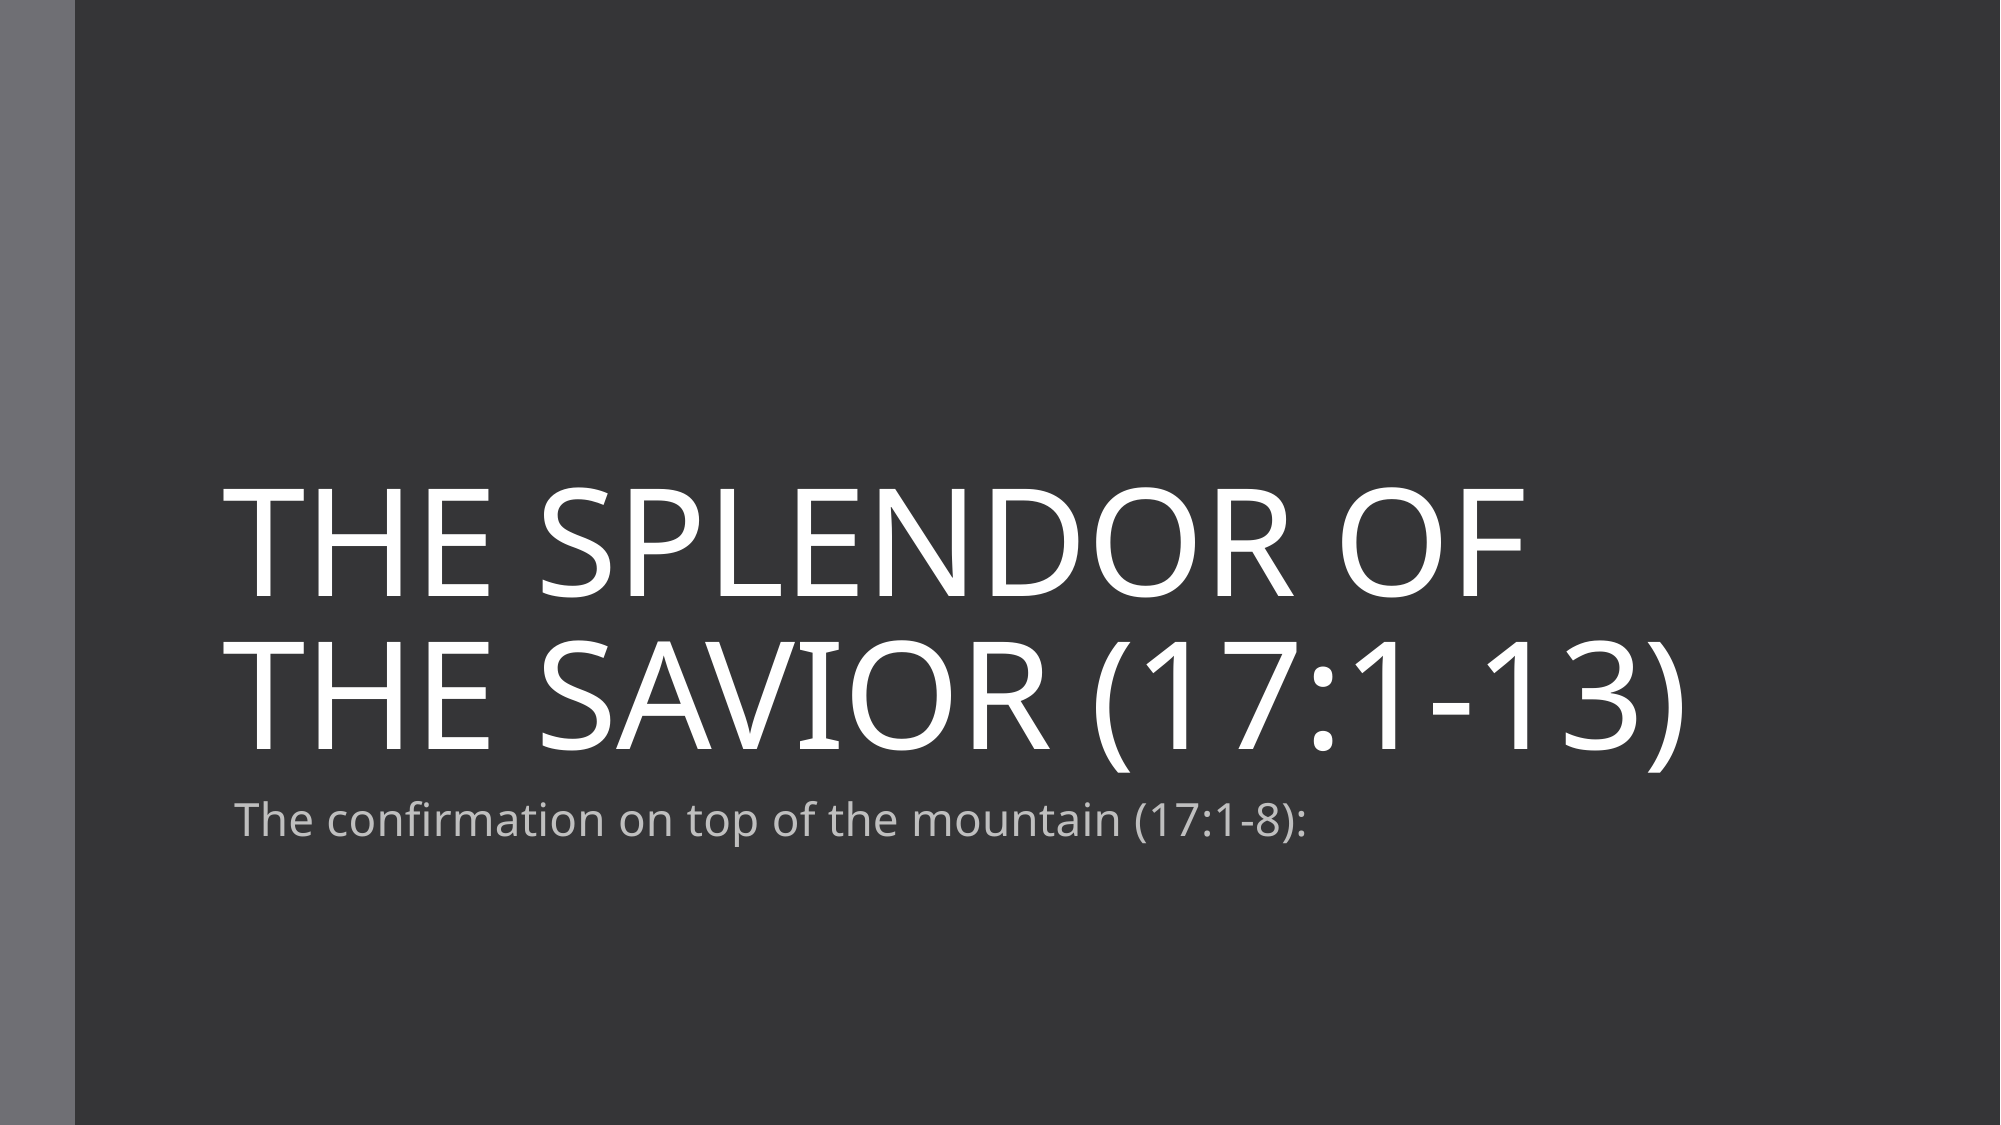

# THE SPLENDOR OF THE SAVIOR (17:1-13)
 The confirmation on top of the mountain (17:1-8):